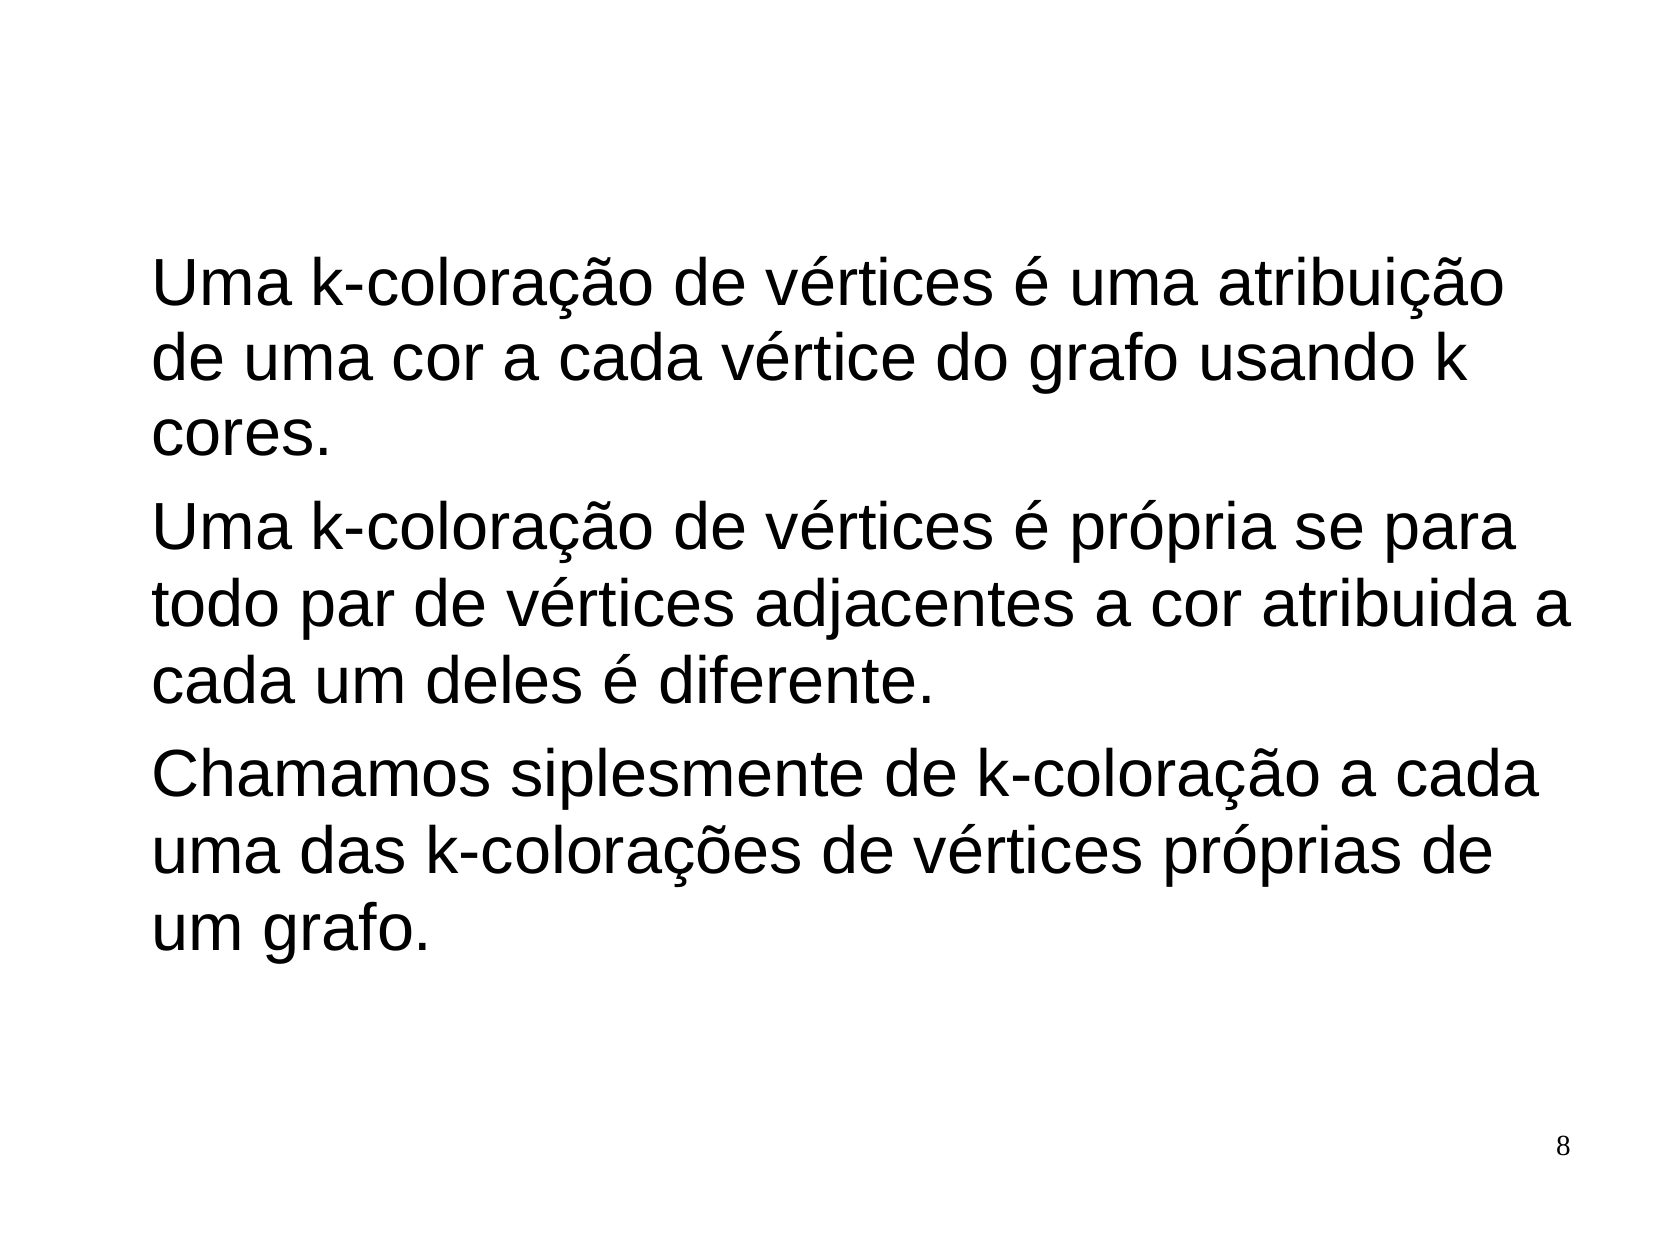

# Uma k-coloração de vértices é uma atribuição de uma cor a cada vértice do grafo usando k cores.
Uma k-coloração de vértices é própria se para todo par de vértices adjacentes a cor atribuida a cada um deles é diferente.
Chamamos siplesmente de k-coloração a cada uma das k-colorações de vértices próprias de um grafo.
8